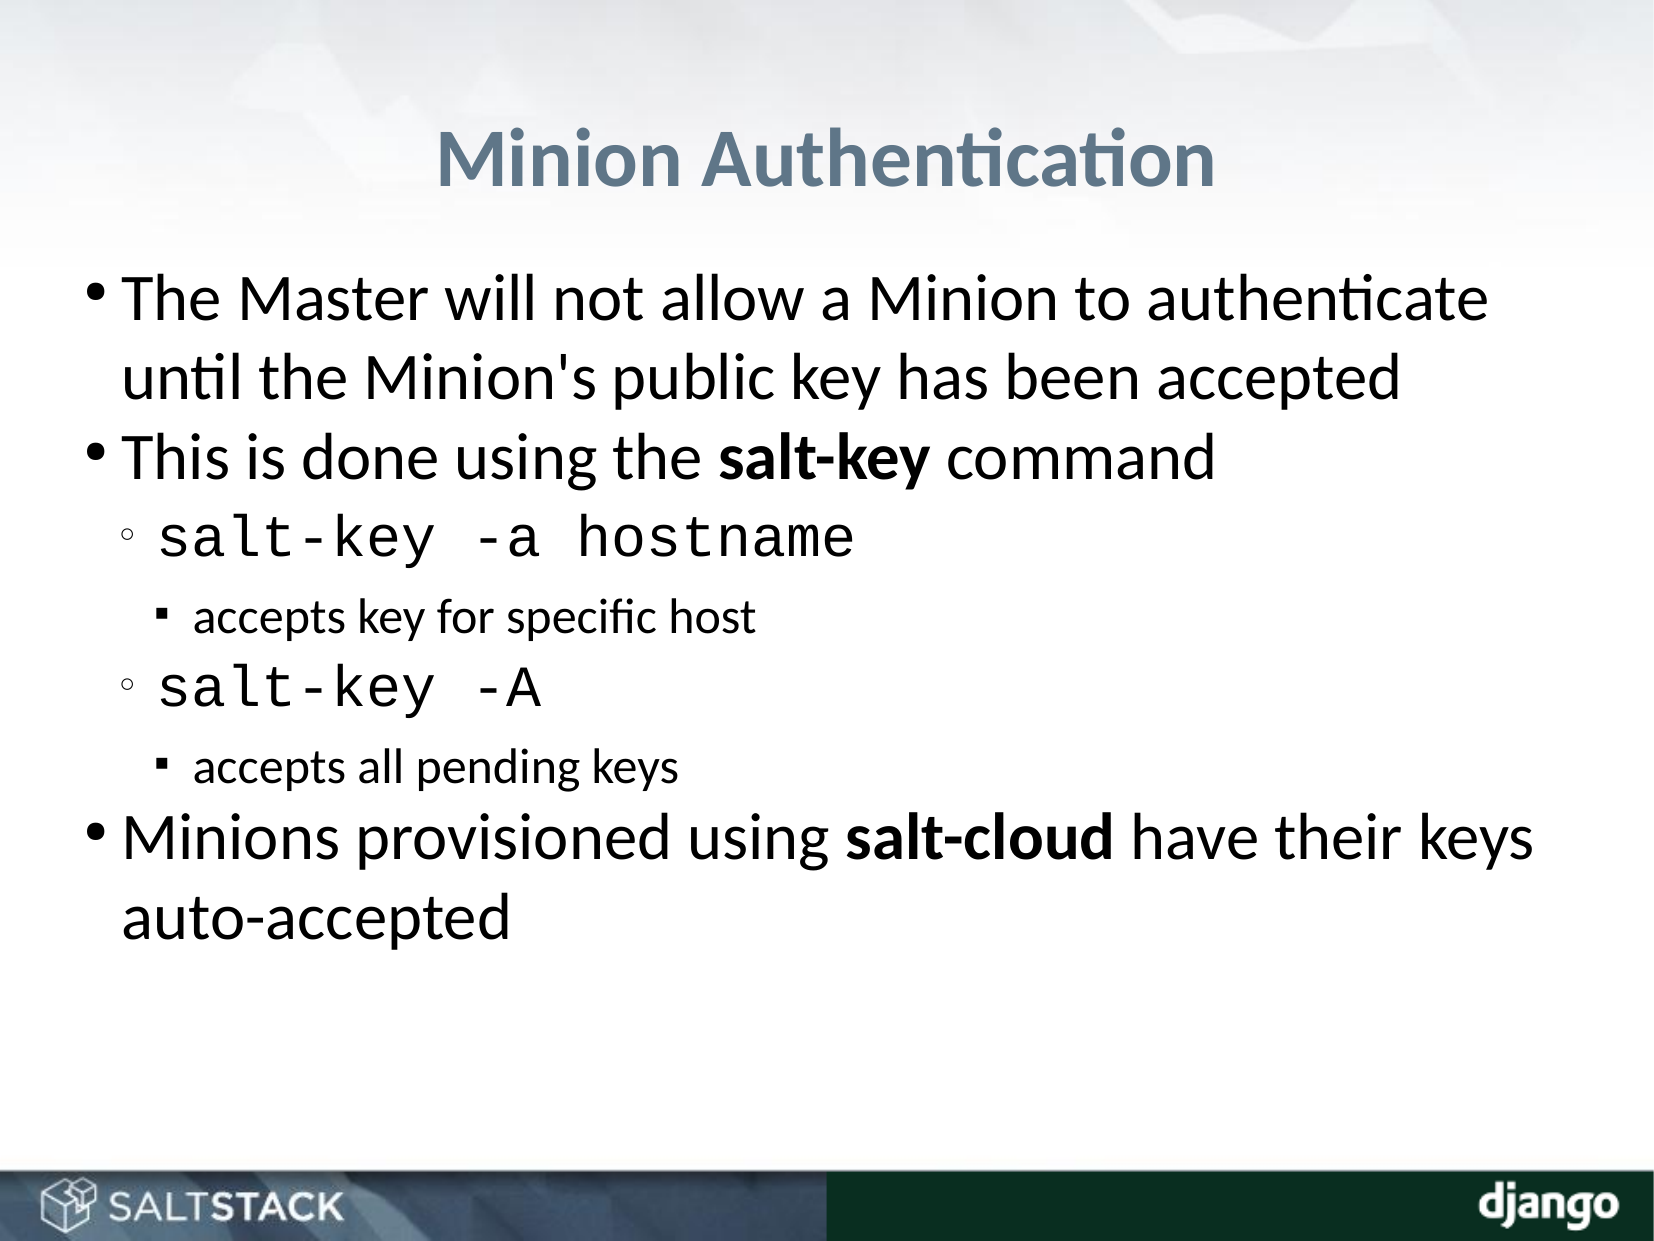

Minion Authentication
The Master will not allow a Minion to authenticate until the Minion's public key has been accepted
This is done using the salt-key command
salt-key -a hostname
accepts key for specific host
salt-key -A
accepts all pending keys
Minions provisioned using salt-cloud have their keys auto-accepted